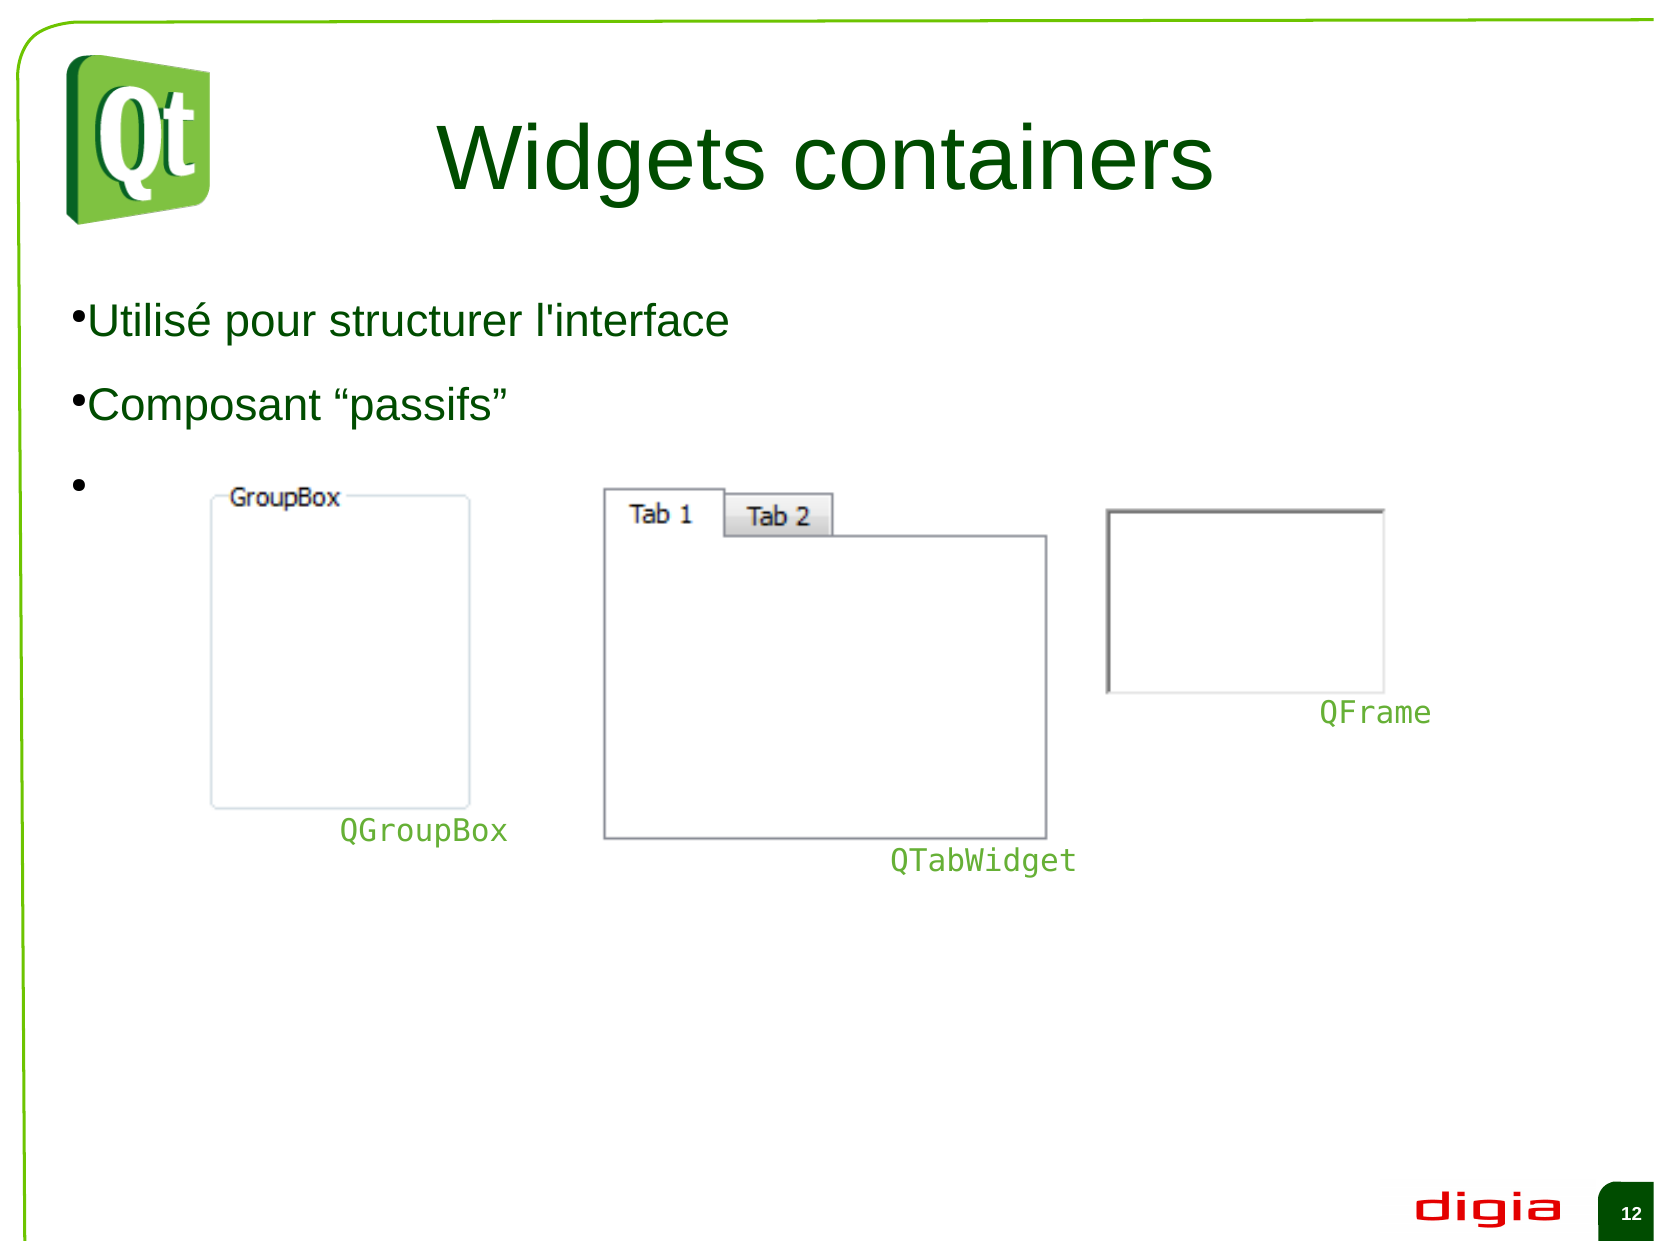

# Widgets containers
Utilisé pour structurer l'interface
Composant “passifs”
QFrame
QGroupBox
QTabWidget